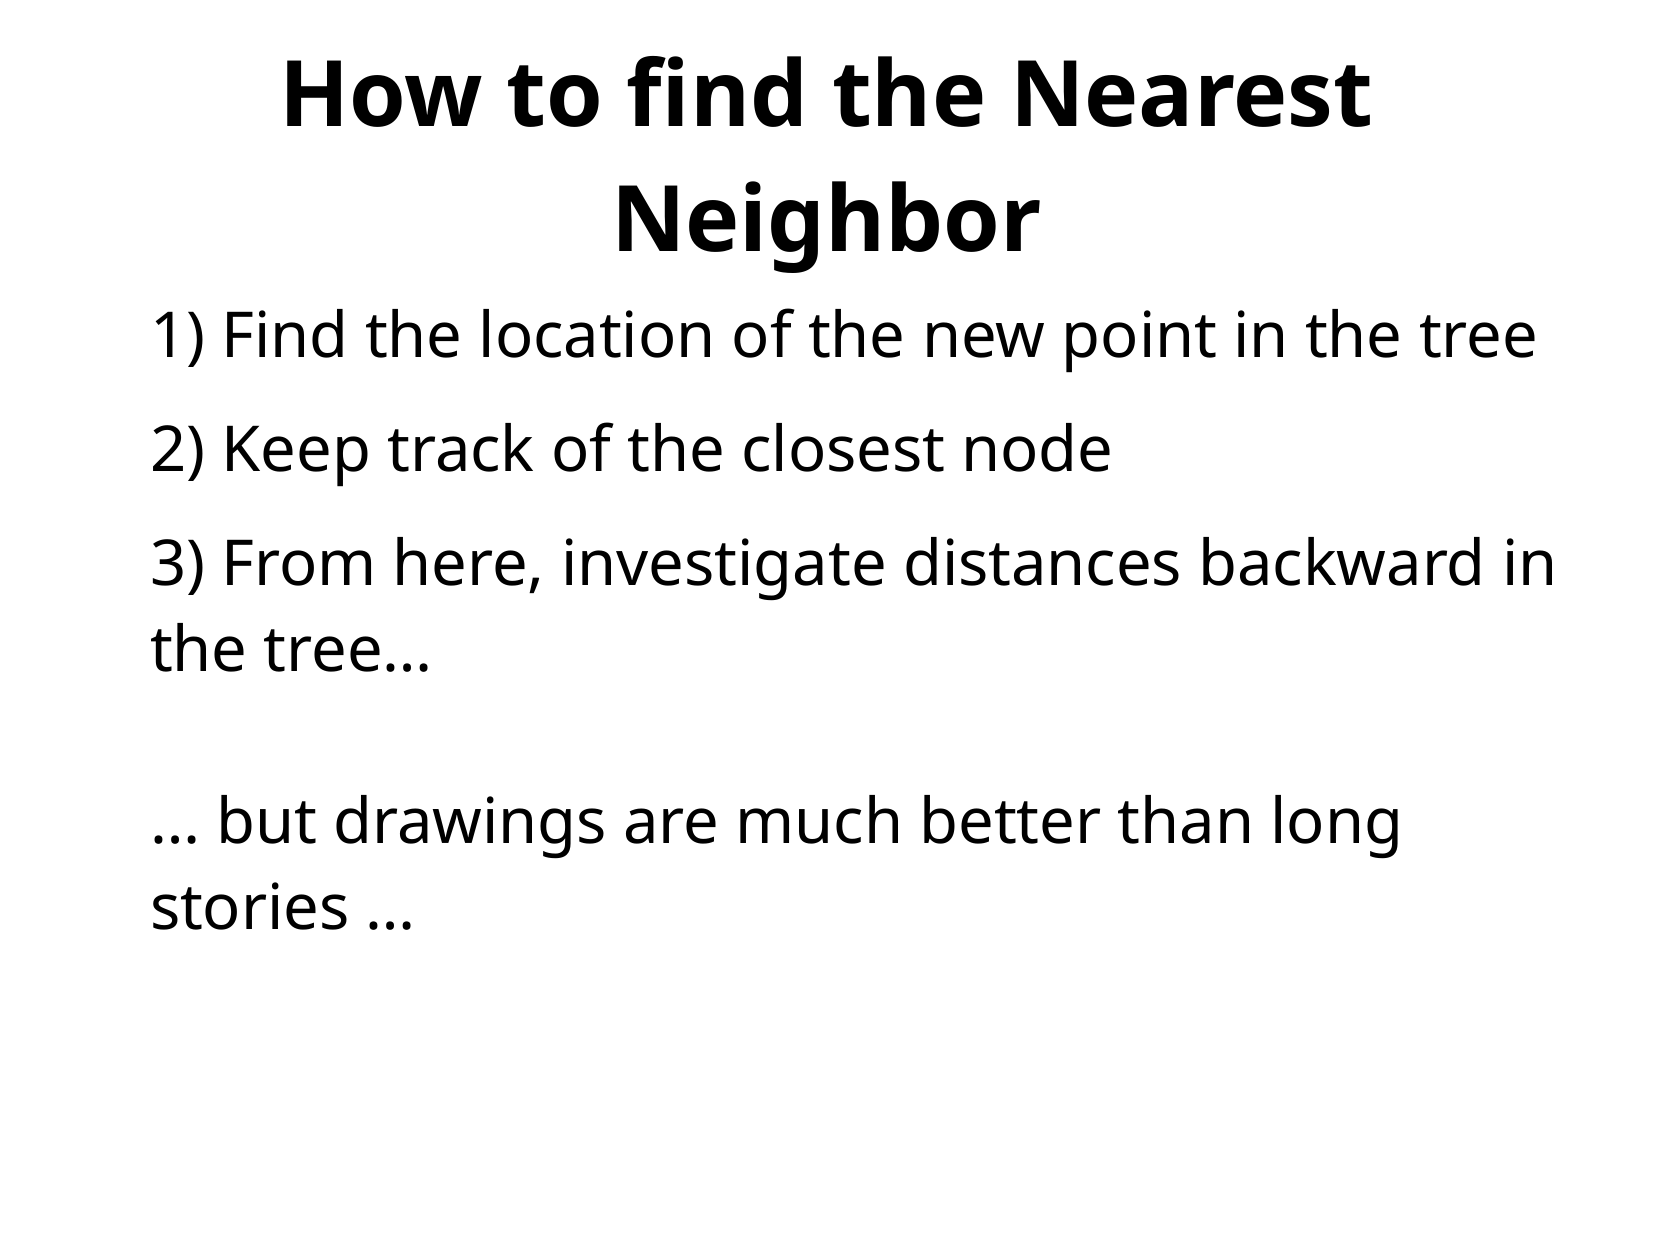

# How to find the Nearest Neighbor
1) Find the location of the new point in the tree
2) Keep track of the closest node
3) From here, investigate distances backward in the tree…
… but drawings are much better than long stories …